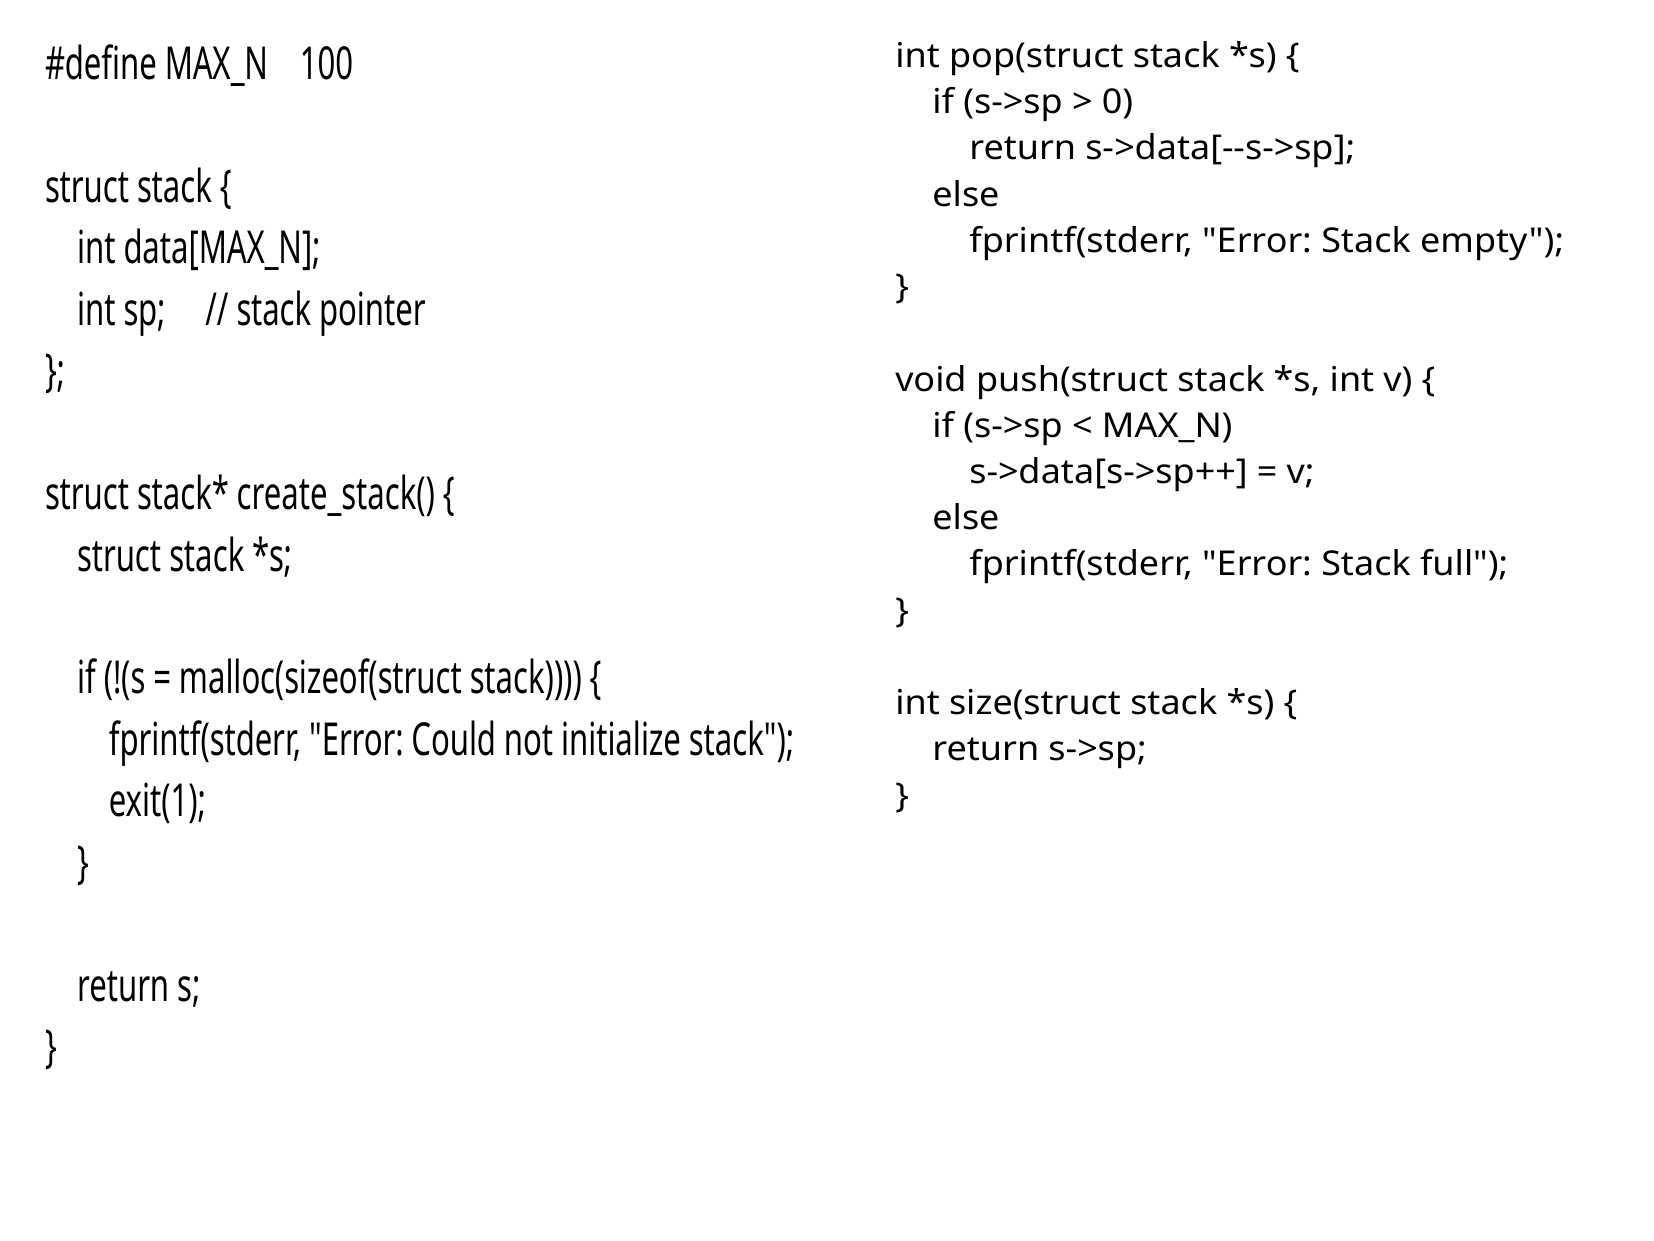

#define MAX_N 100
struct stack {
 int data[MAX_N];
 int sp; // stack pointer
};
struct stack* create_stack() {
 struct stack *s;
 if (!(s = malloc(sizeof(struct stack)))) {
 fprintf(stderr, "Error: Could not initialize stack");
 exit(1);
 }
 return s;
}
int pop(struct stack *s) {
 if (s->sp > 0)
 return s->data[--s->sp];
 else
 fprintf(stderr, "Error: Stack empty");
}
void push(struct stack *s, int v) {
 if (s->sp < MAX_N)
 s->data[s->sp++] = v;
 else
 fprintf(stderr, "Error: Stack full");
}
int size(struct stack *s) {
 return s->sp;
}